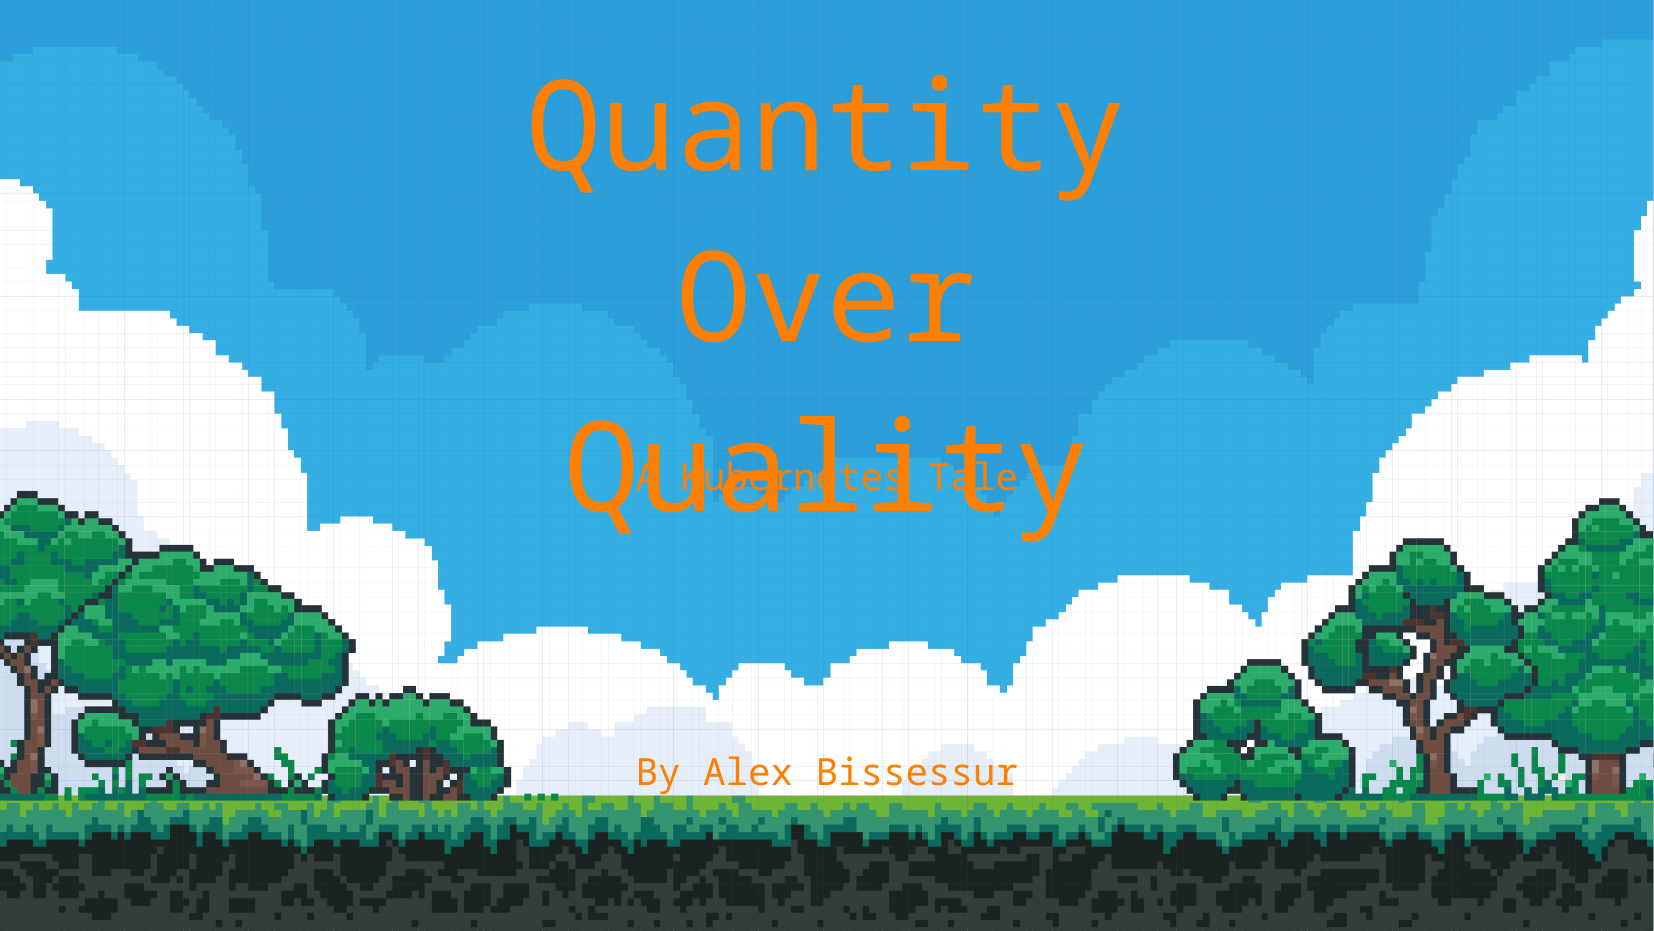

Quantity
Over
Quality
A Kubernetes Tale
By Alex Bissessur